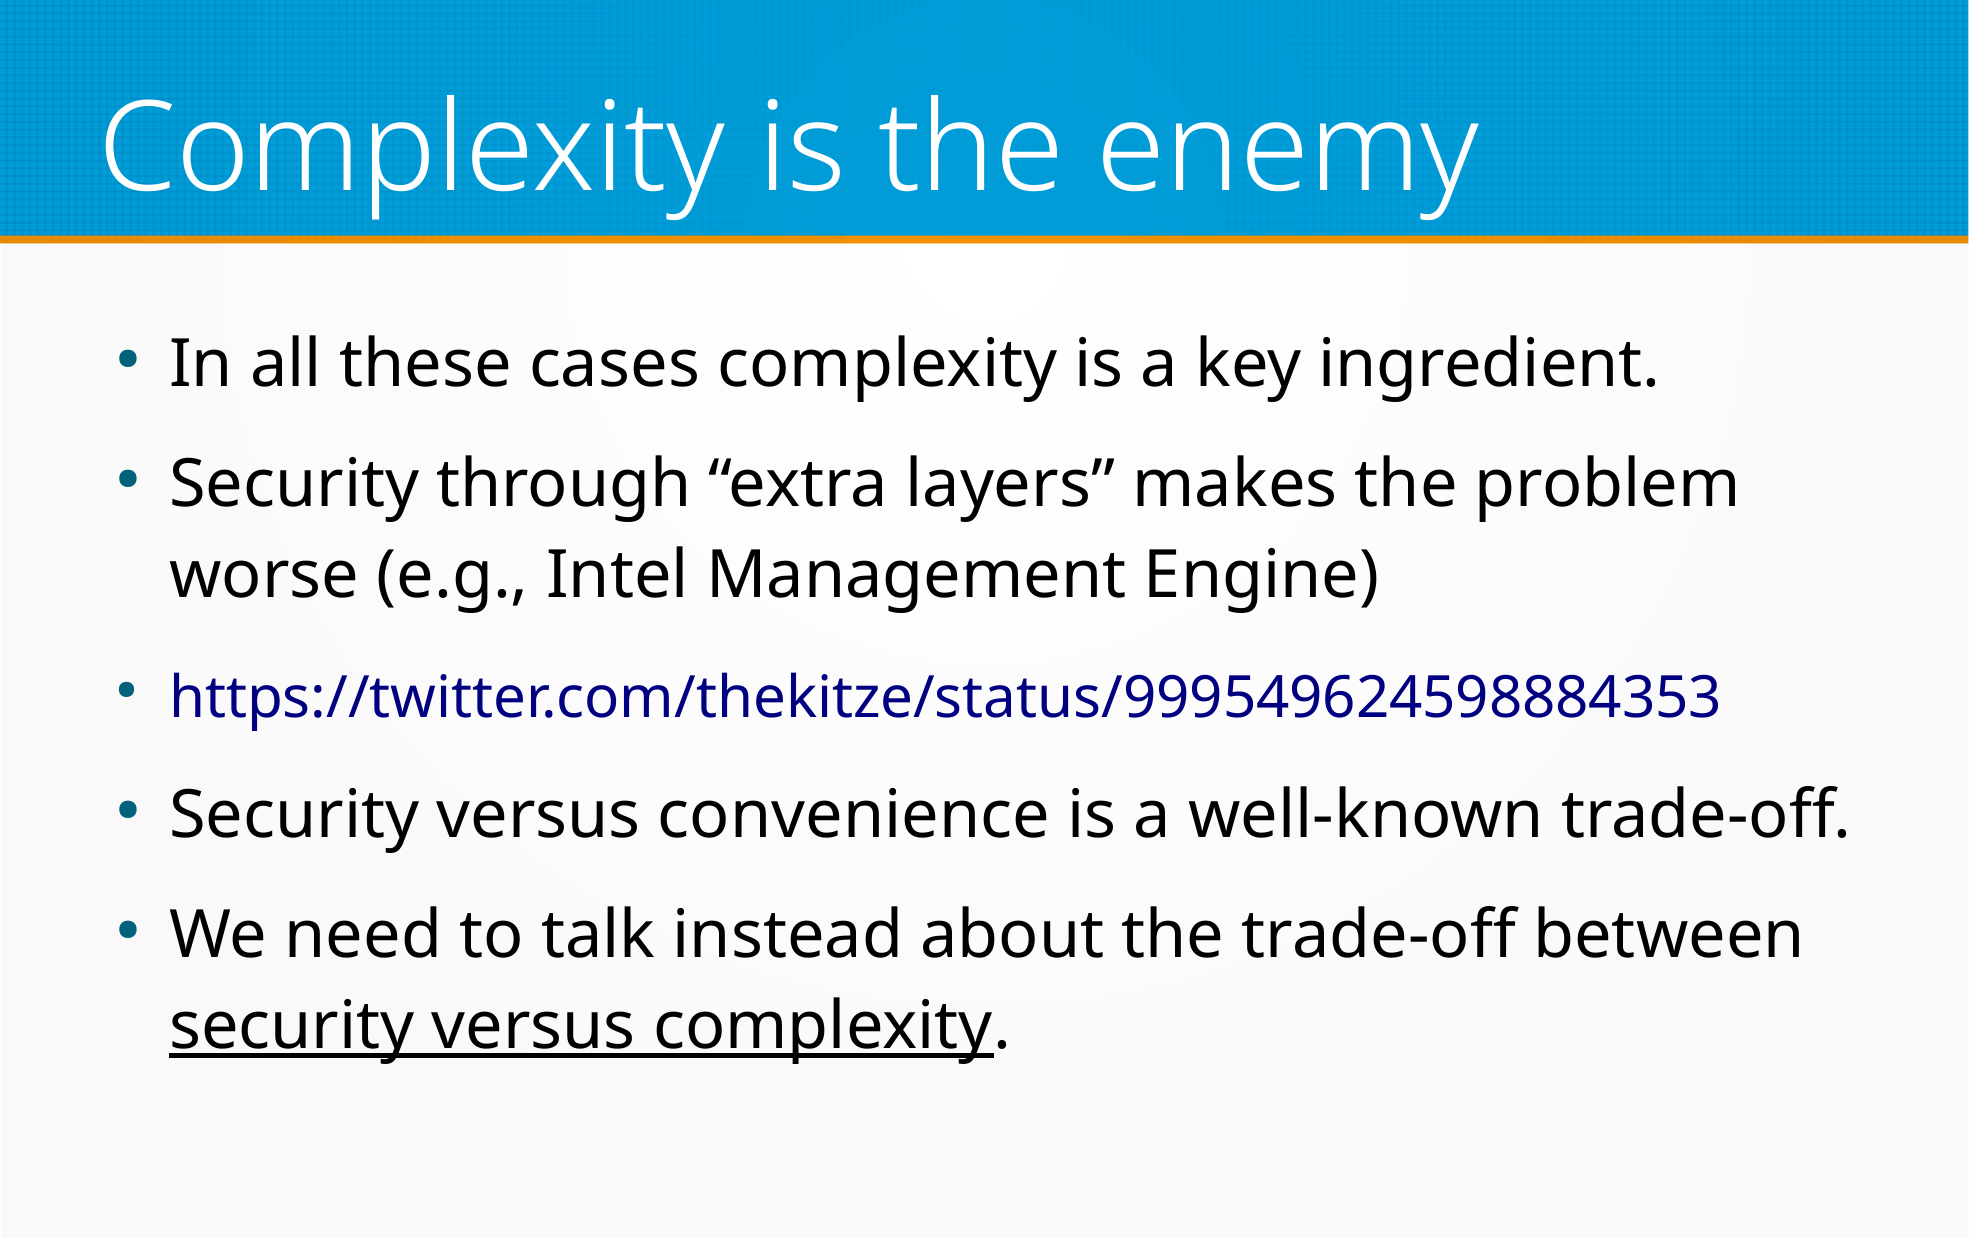

# Complexity is the enemy
In all these cases complexity is a key ingredient.
Security through “extra layers” makes the problem worse (e.g., Intel Management Engine)
https://twitter.com/thekitze/status/999549624598884353
Security versus convenience is a well-known trade-off.
We need to talk instead about the trade-off between security versus complexity.